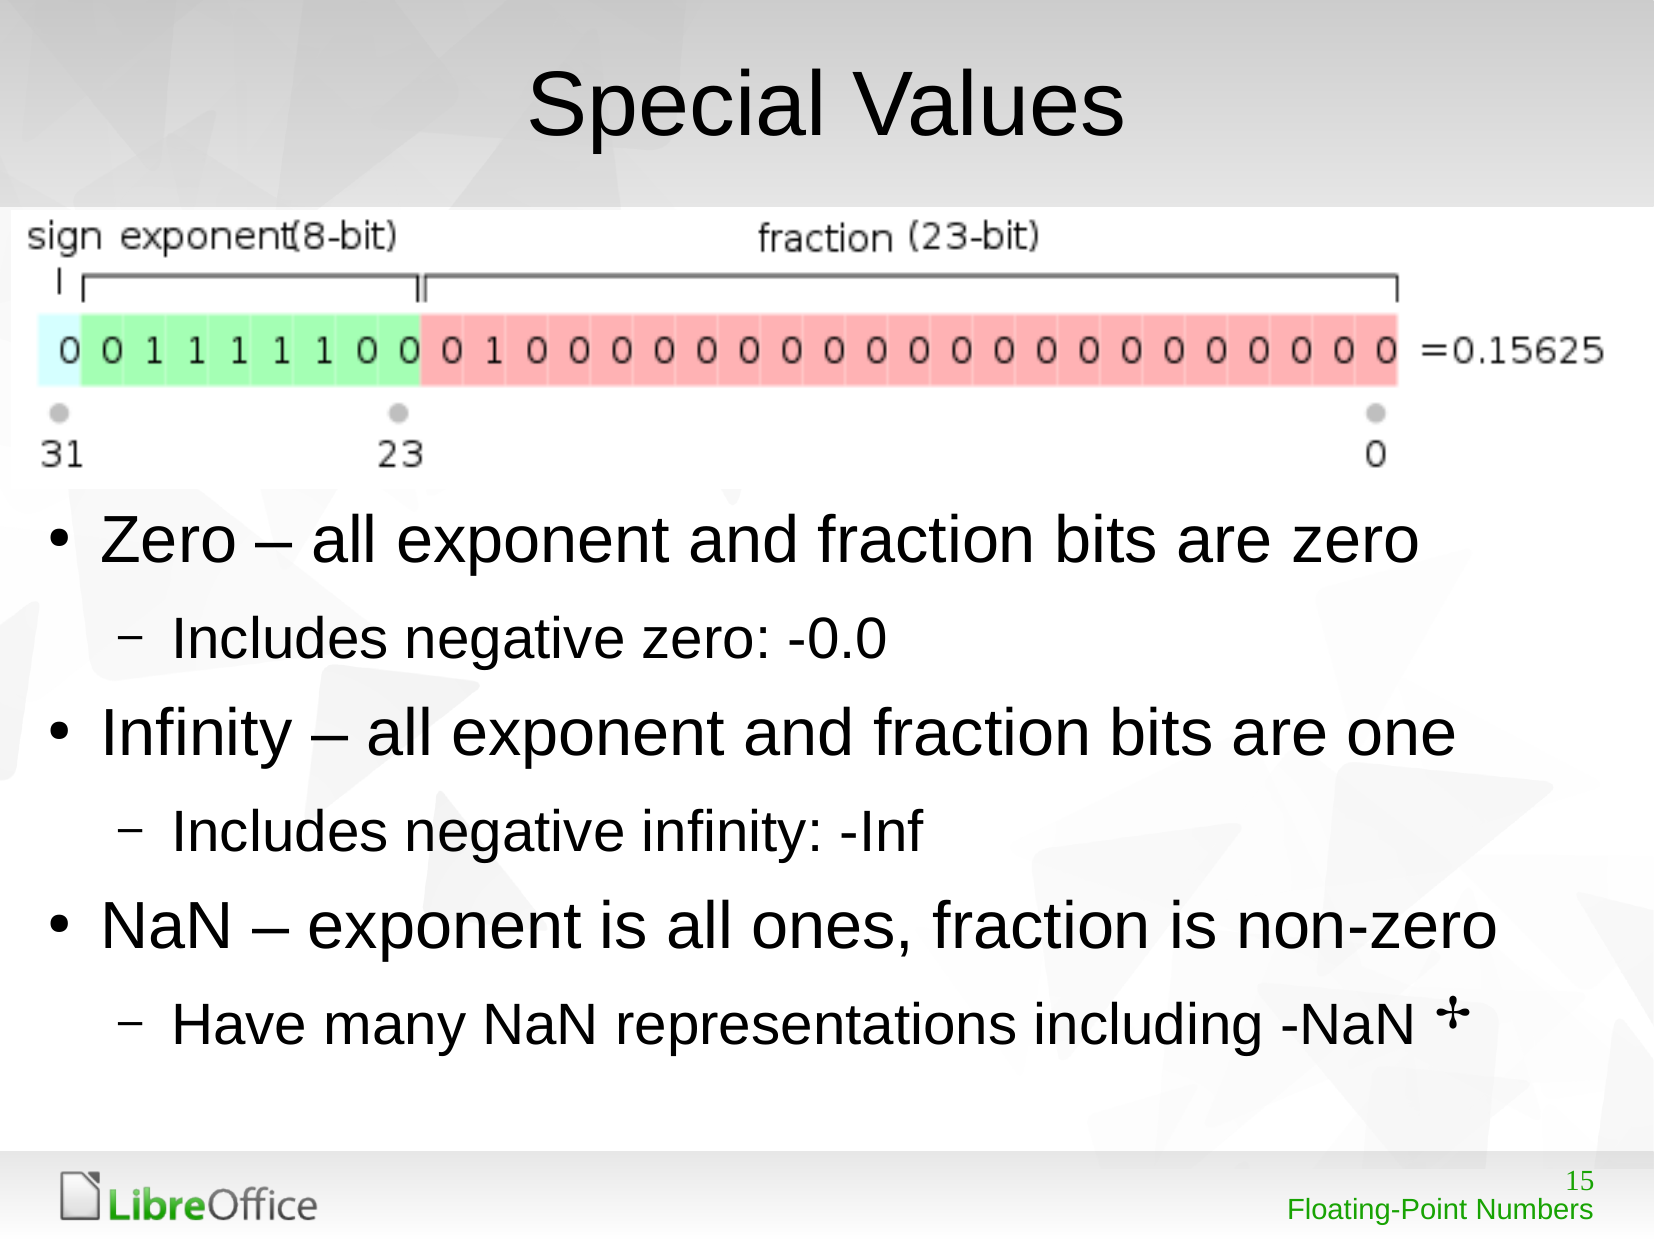

# Special Values
Zero – all exponent and fraction bits are zero
Includes negative zero: -0.0
Infinity – all exponent and fraction bits are one
Includes negative infinity: -Inf
NaN – exponent is all ones, fraction is non-zero
Have many NaN representations including -NaN
✢
15
Floating-Point Numbers